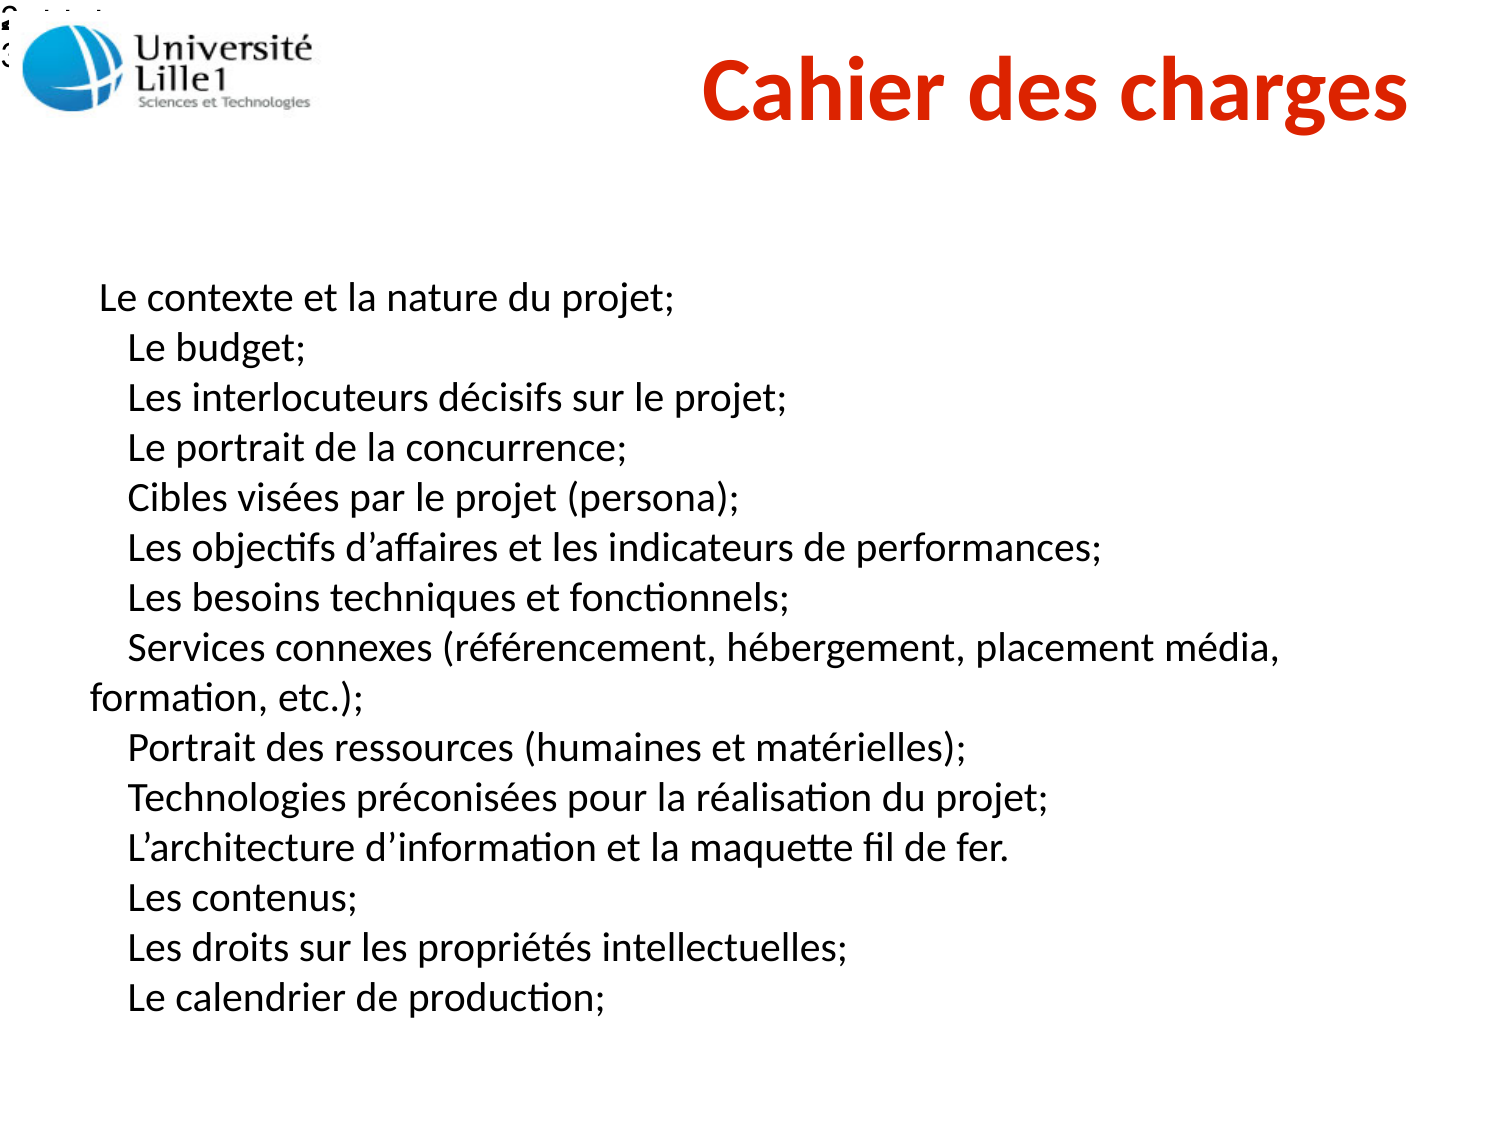

<pid de page>
Cahier des charges
 Le contexte et la nature du projet;
 Le budget;
 Les interlocuteurs décisifs sur le projet;
 Le portrait de la concurrence;
 Cibles visées par le projet (persona);
 Les objectifs d’affaires et les indicateurs de performances;
 Les besoins techniques et fonctionnels;
 Services connexes (référencement, hébergement, placement média, formation, etc.);
 Portrait des ressources (humaines et matérielles);
 Technologies préconisées pour la réalisation du projet;
 L’architecture d’information et la maquette fil de fer.
 Les contenus;
 Les droits sur les propriétés intellectuelles;
 Le calendrier de production;